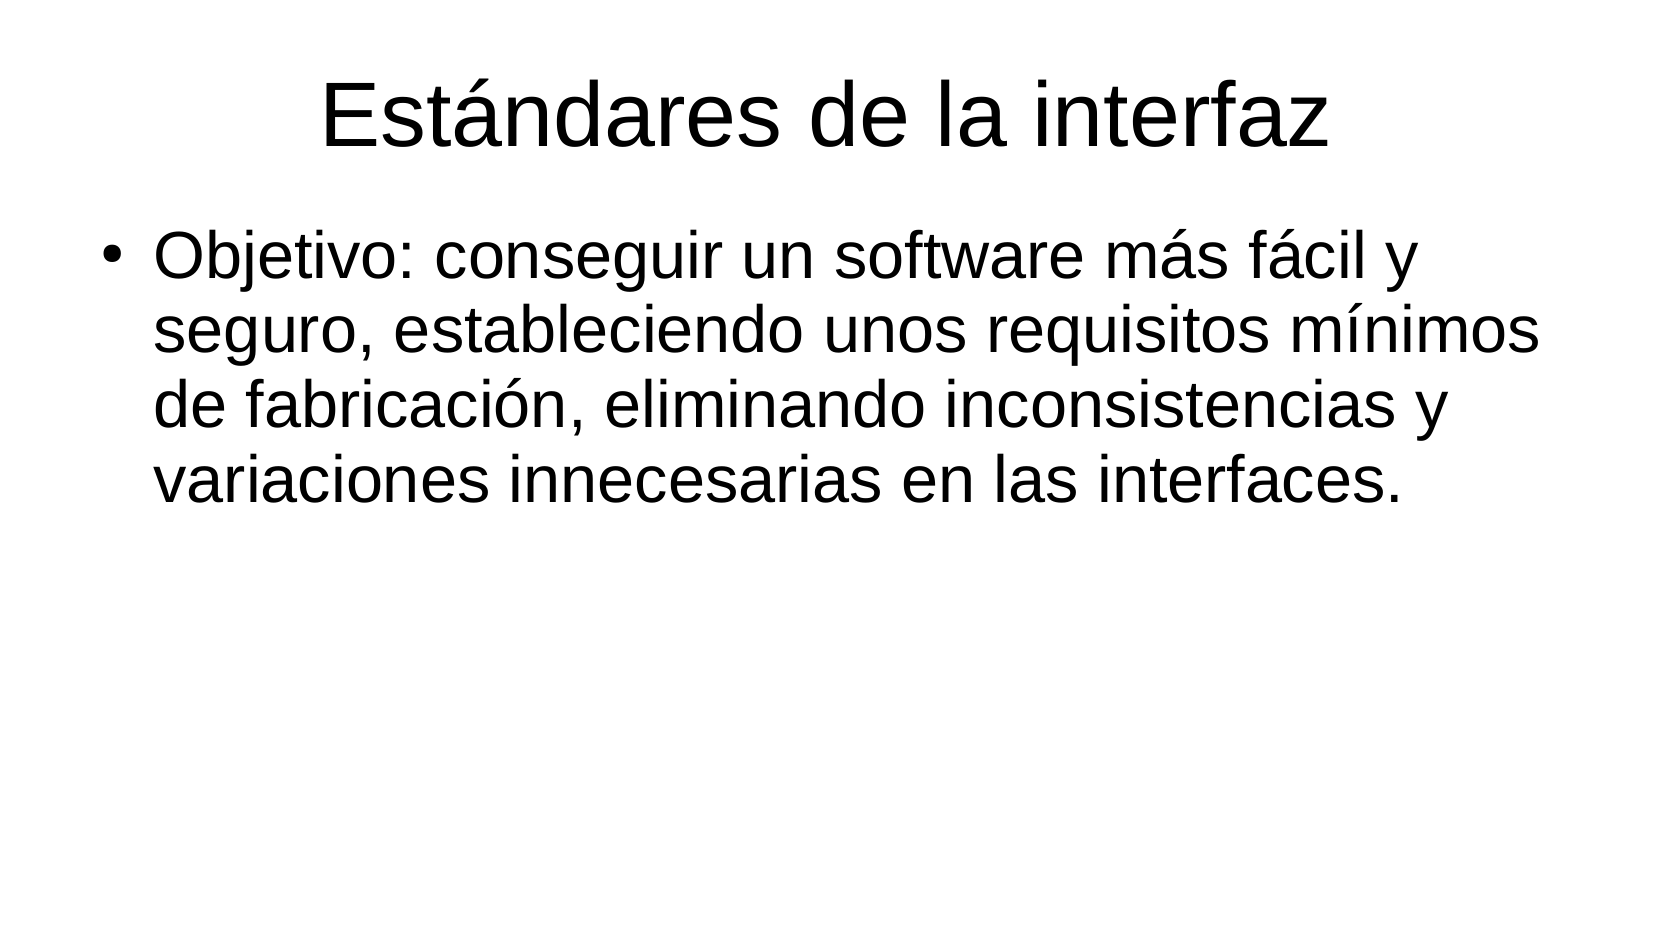

# Estándares de la interfaz
Objetivo: conseguir un software más fácil y seguro, estableciendo unos requisitos mínimos de fabricación, eliminando inconsistencias y variaciones innecesarias en las interfaces.